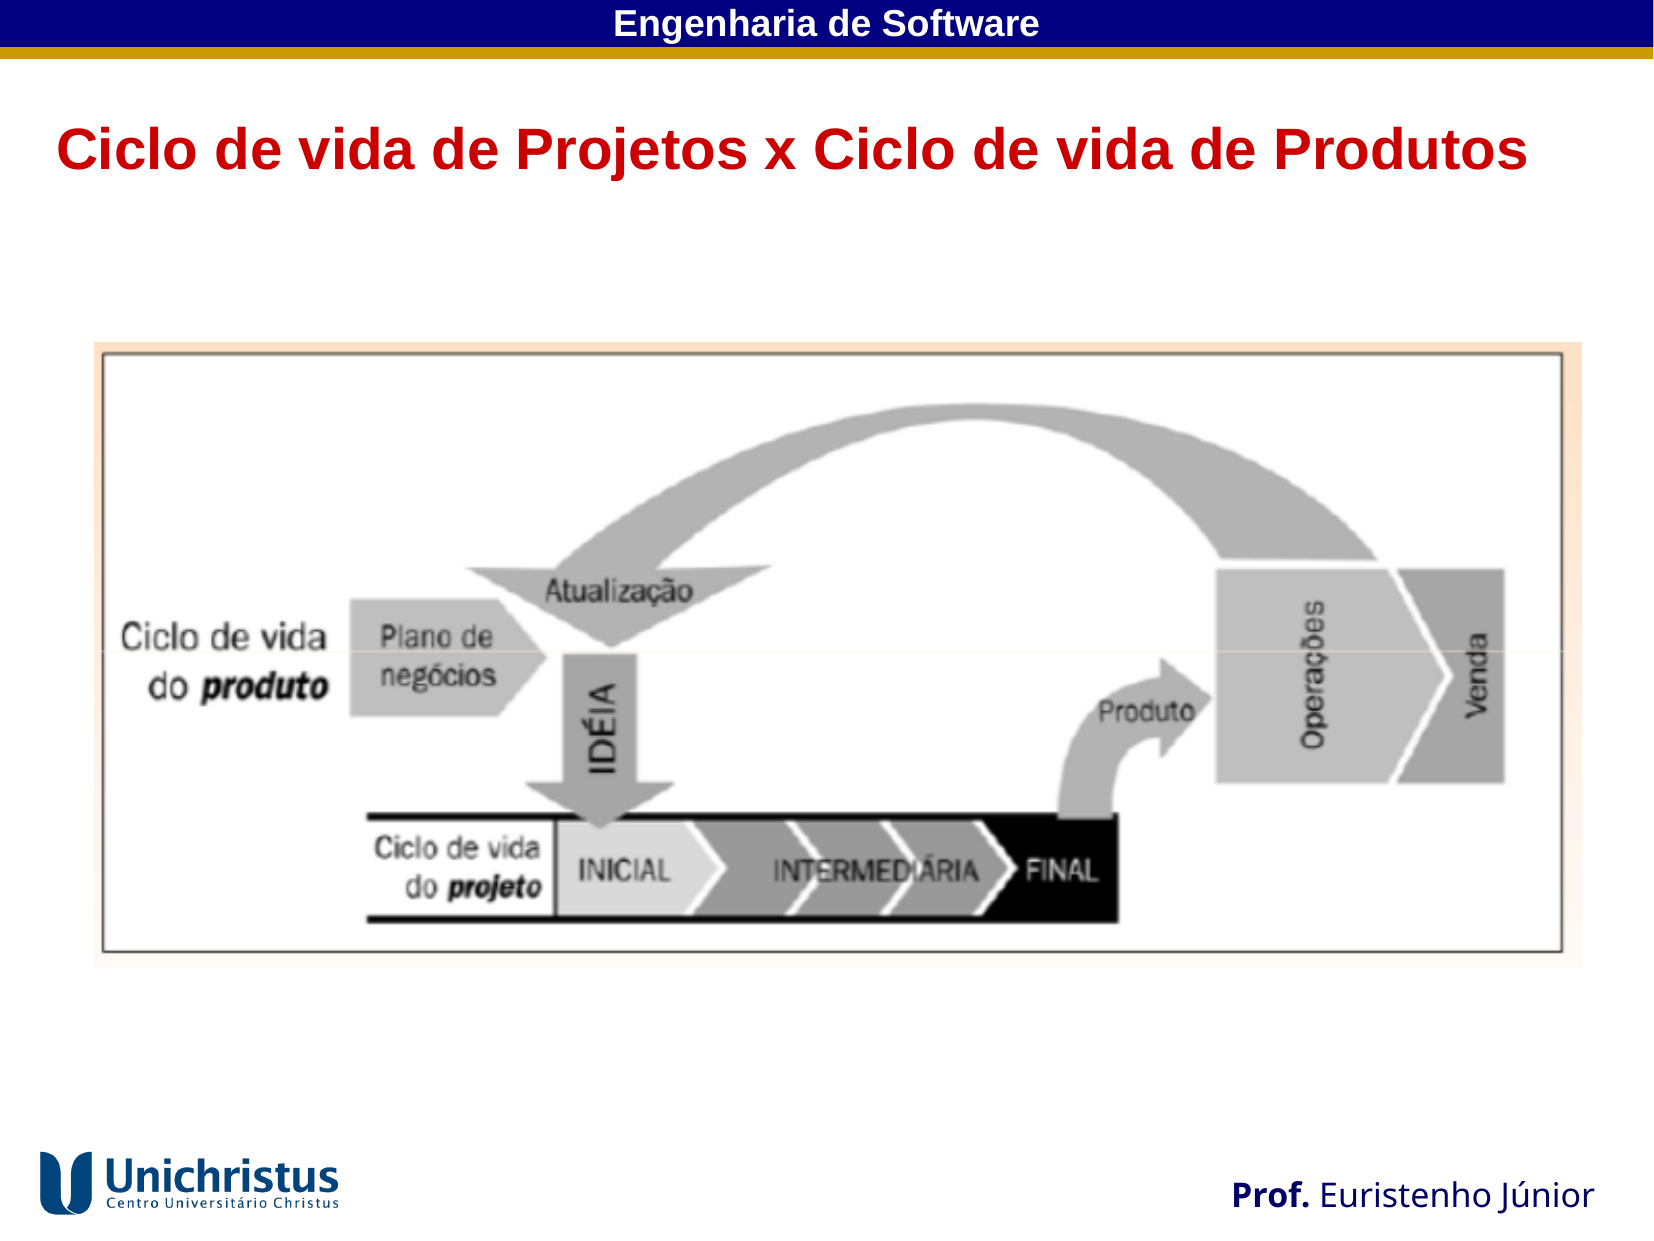

Engenharia de Software
Ciclo de vida de Projetos x Ciclo de vida de Produtos
Prof. Euristenho Júnior